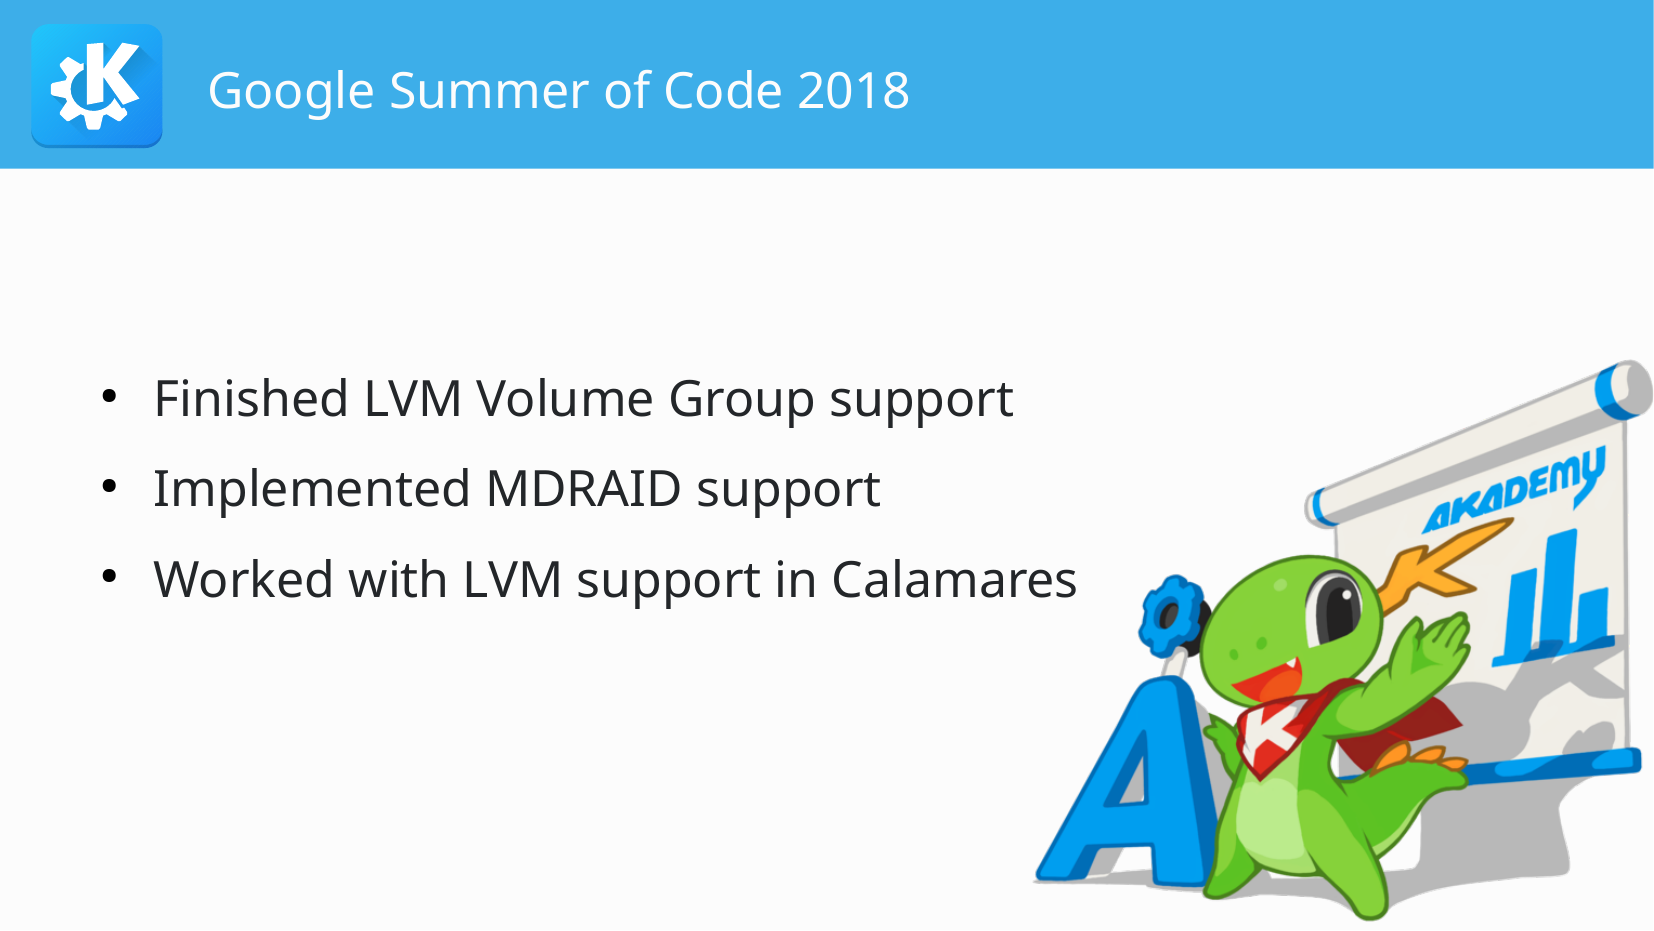

# Google Summer of Code 2018
Finished LVM Volume Group support
Implemented MDRAID support
Worked with LVM support in Calamares